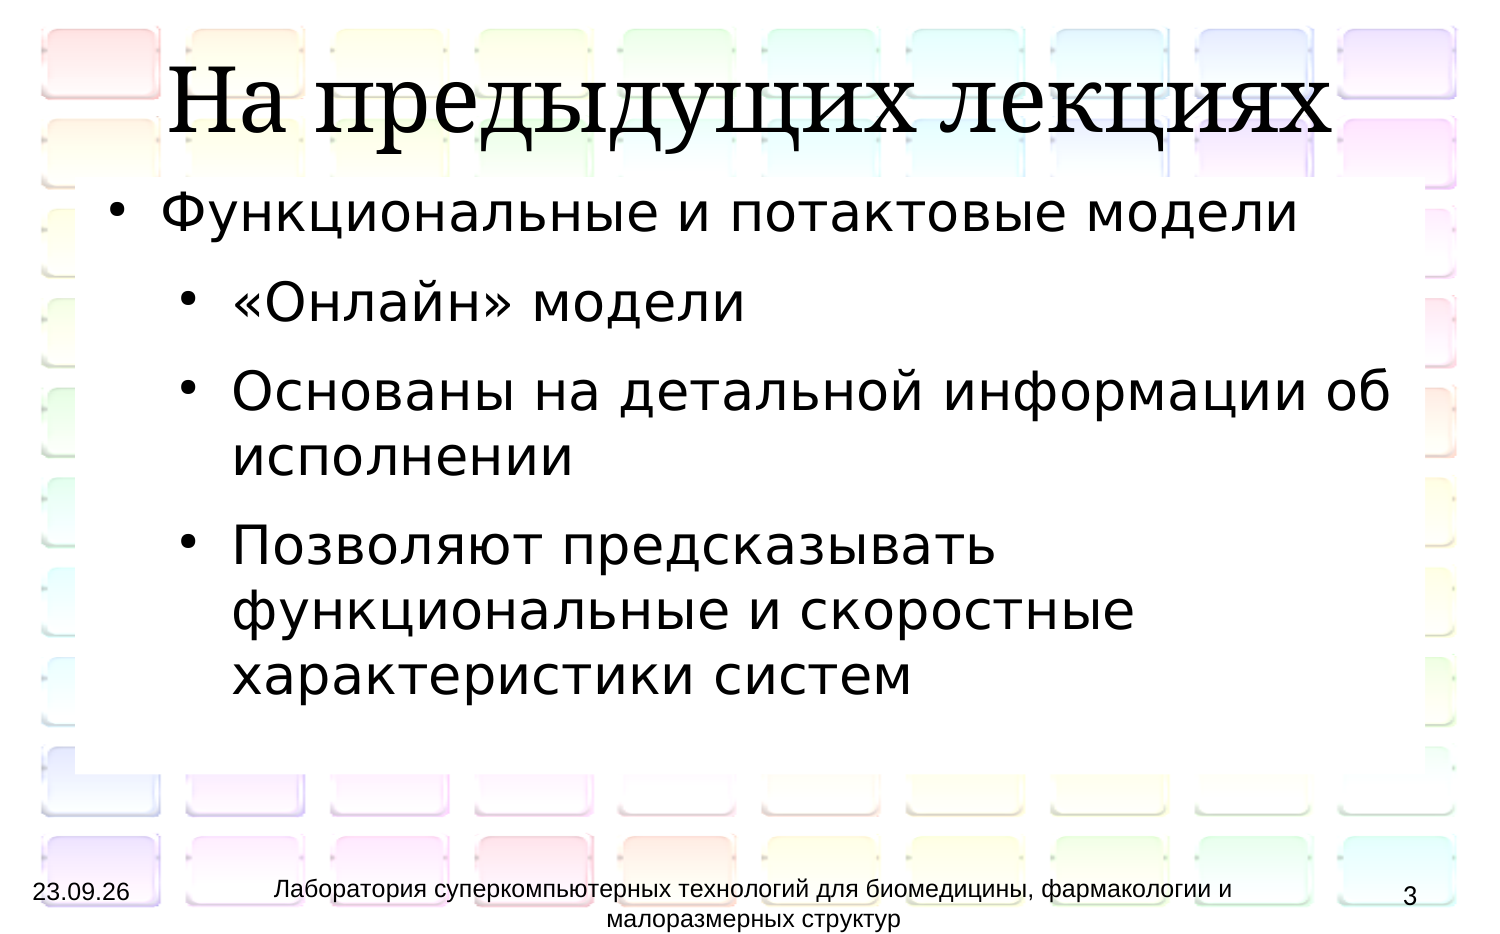

# На предыдущих лекциях
Функциональные и потактовые модели
«Онлайн» модели
Основаны на детальной информации об исполнении
Позволяют предсказывать функциональные и скоростные характеристики систем
Лаборатория суперкомпьютерных технологий для биомедицины, фармакологии и малоразмерных структур